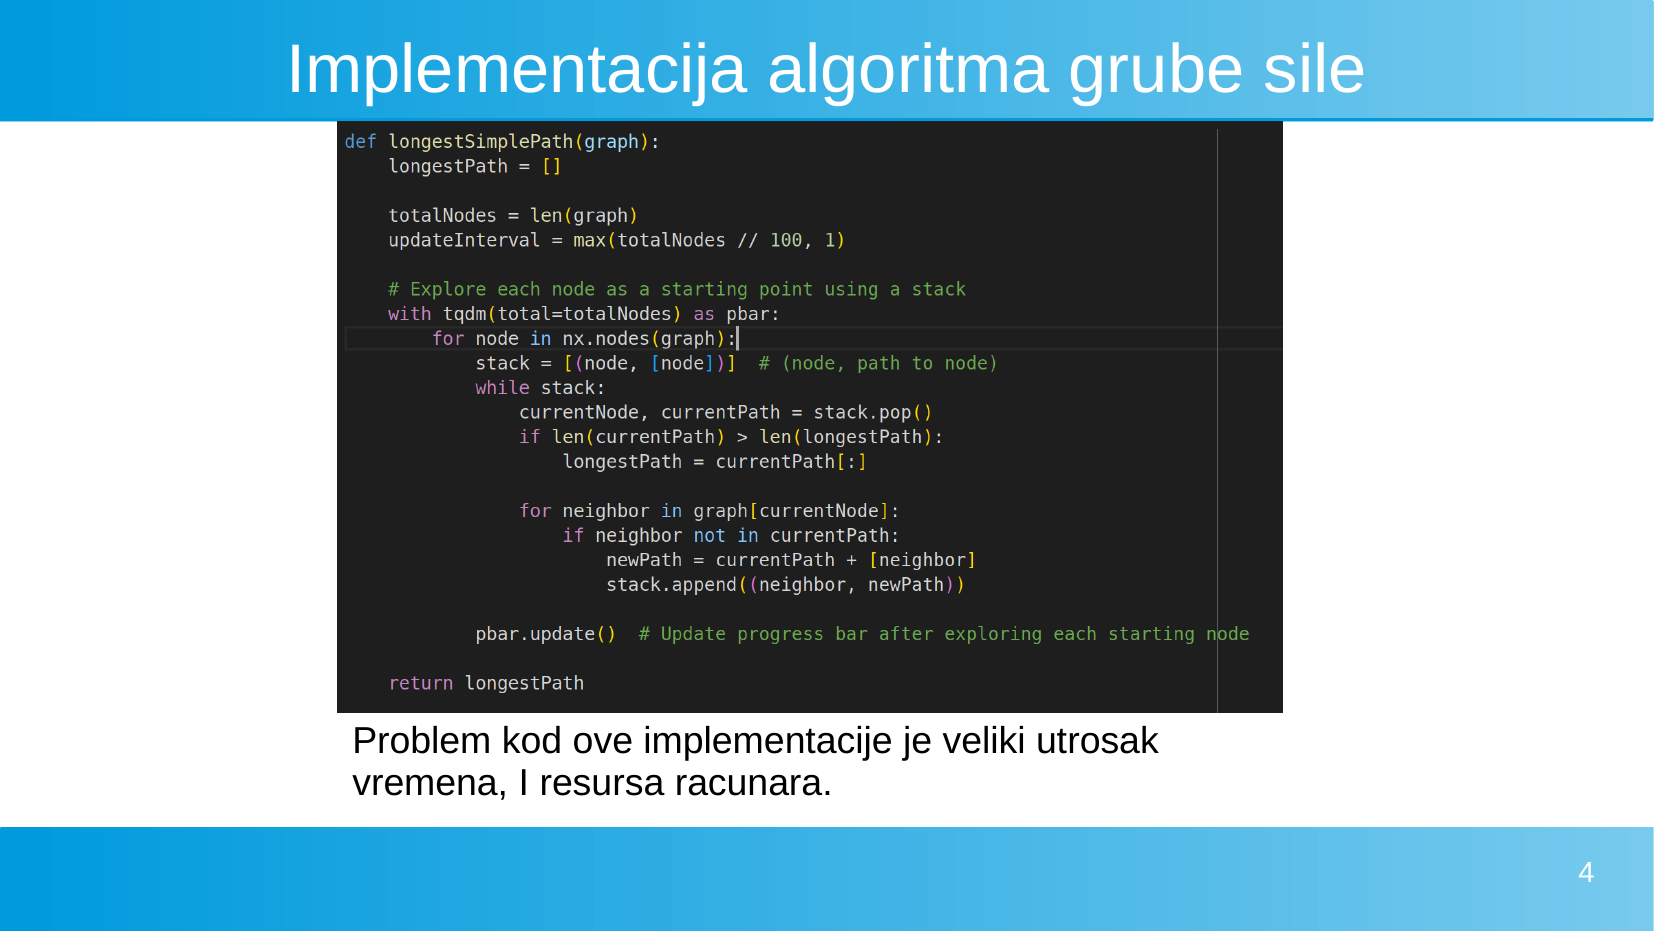

# Implementacija algoritma grube sile
Problem kod ove implementacije je veliki utrosak vremena, I resursa racunara.
4